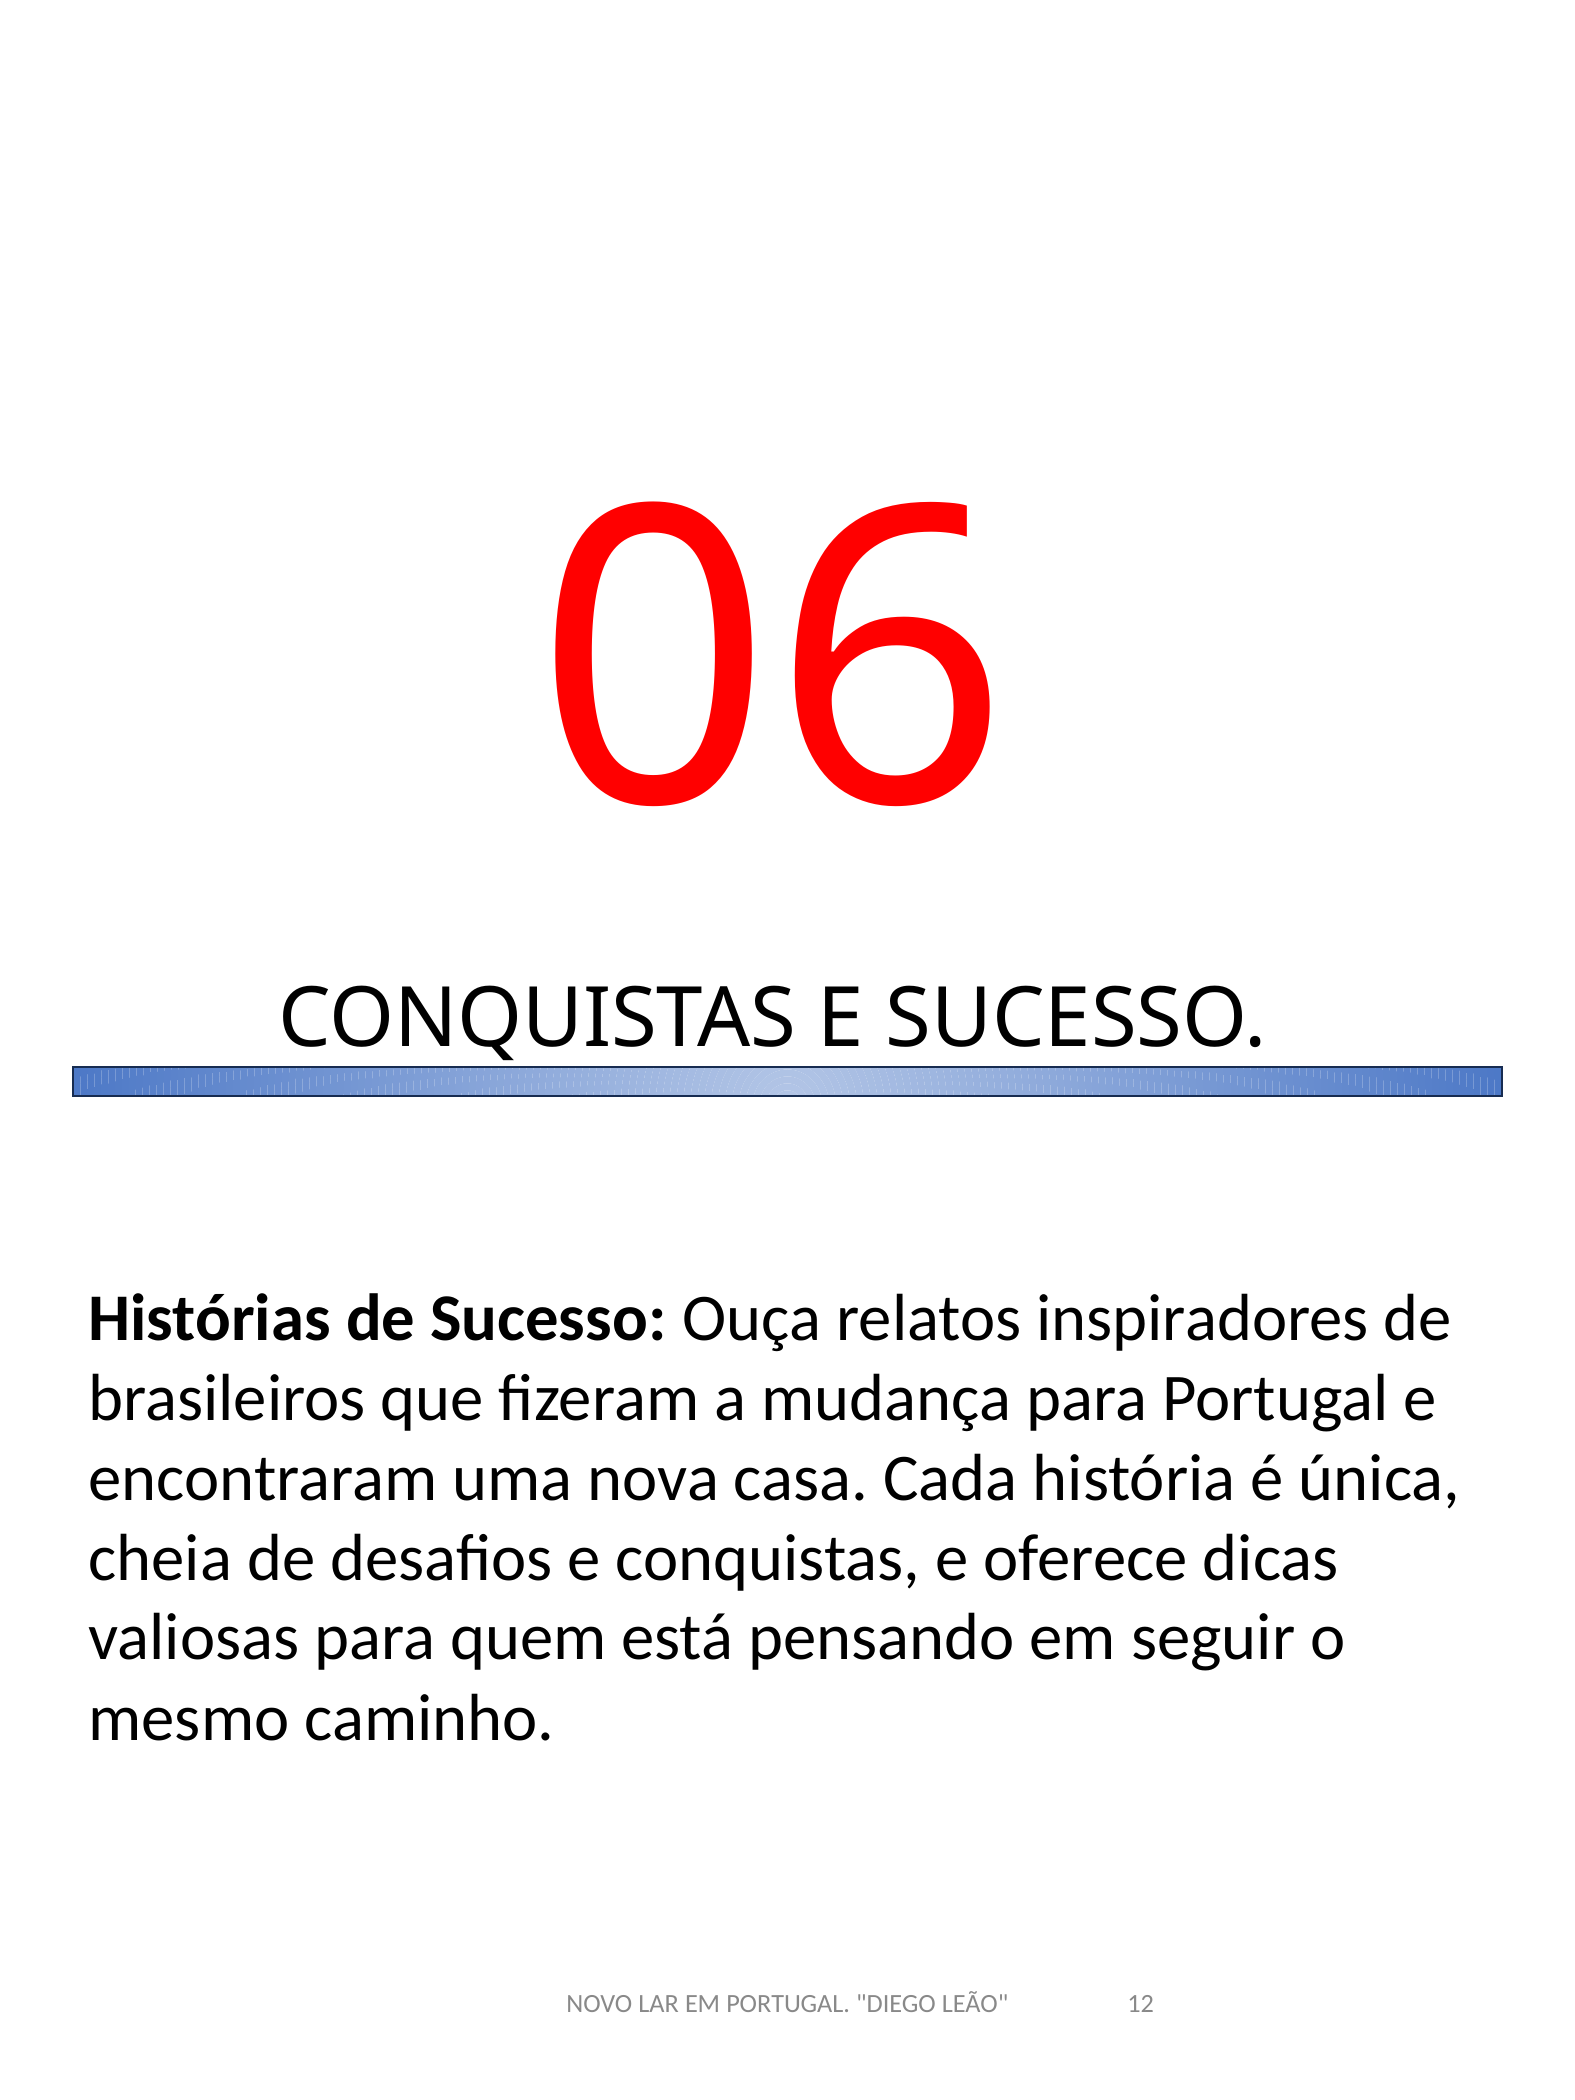

06
CONQUISTAS E SUCESSO.
Histórias de Sucesso: Ouça relatos inspiradores de brasileiros que fizeram a mudança para Portugal e encontraram uma nova casa. Cada história é única, cheia de desafios e conquistas, e oferece dicas valiosas para quem está pensando em seguir o mesmo caminho.
NOVO LAR EM PORTUGAL. "DIEGO LEÃO"